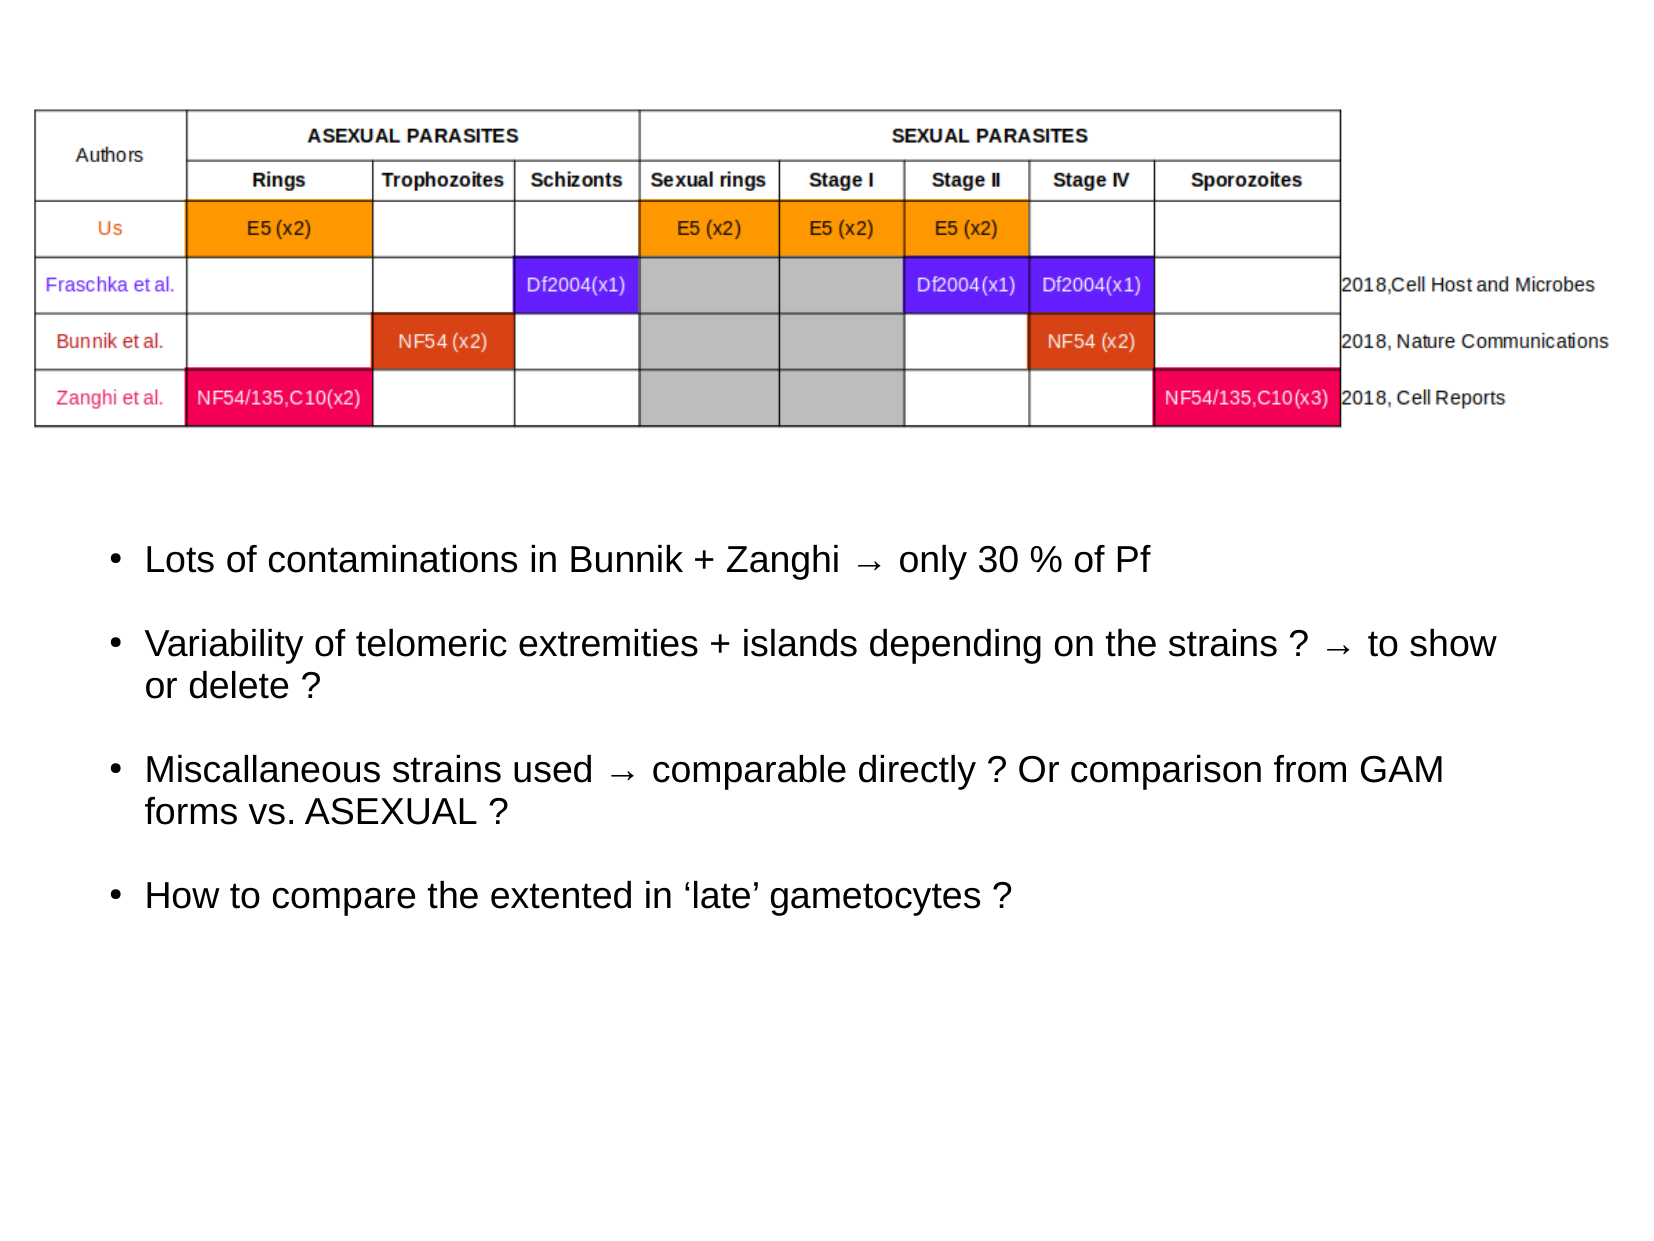

Lots of contaminations in Bunnik + Zanghi → only 30 % of Pf
Variability of telomeric extremities + islands depending on the strains ? → to show or delete ?
Miscallaneous strains used → comparable directly ? Or comparison from GAM forms vs. ASEXUAL ?
How to compare the extented in ‘late’ gametocytes ?